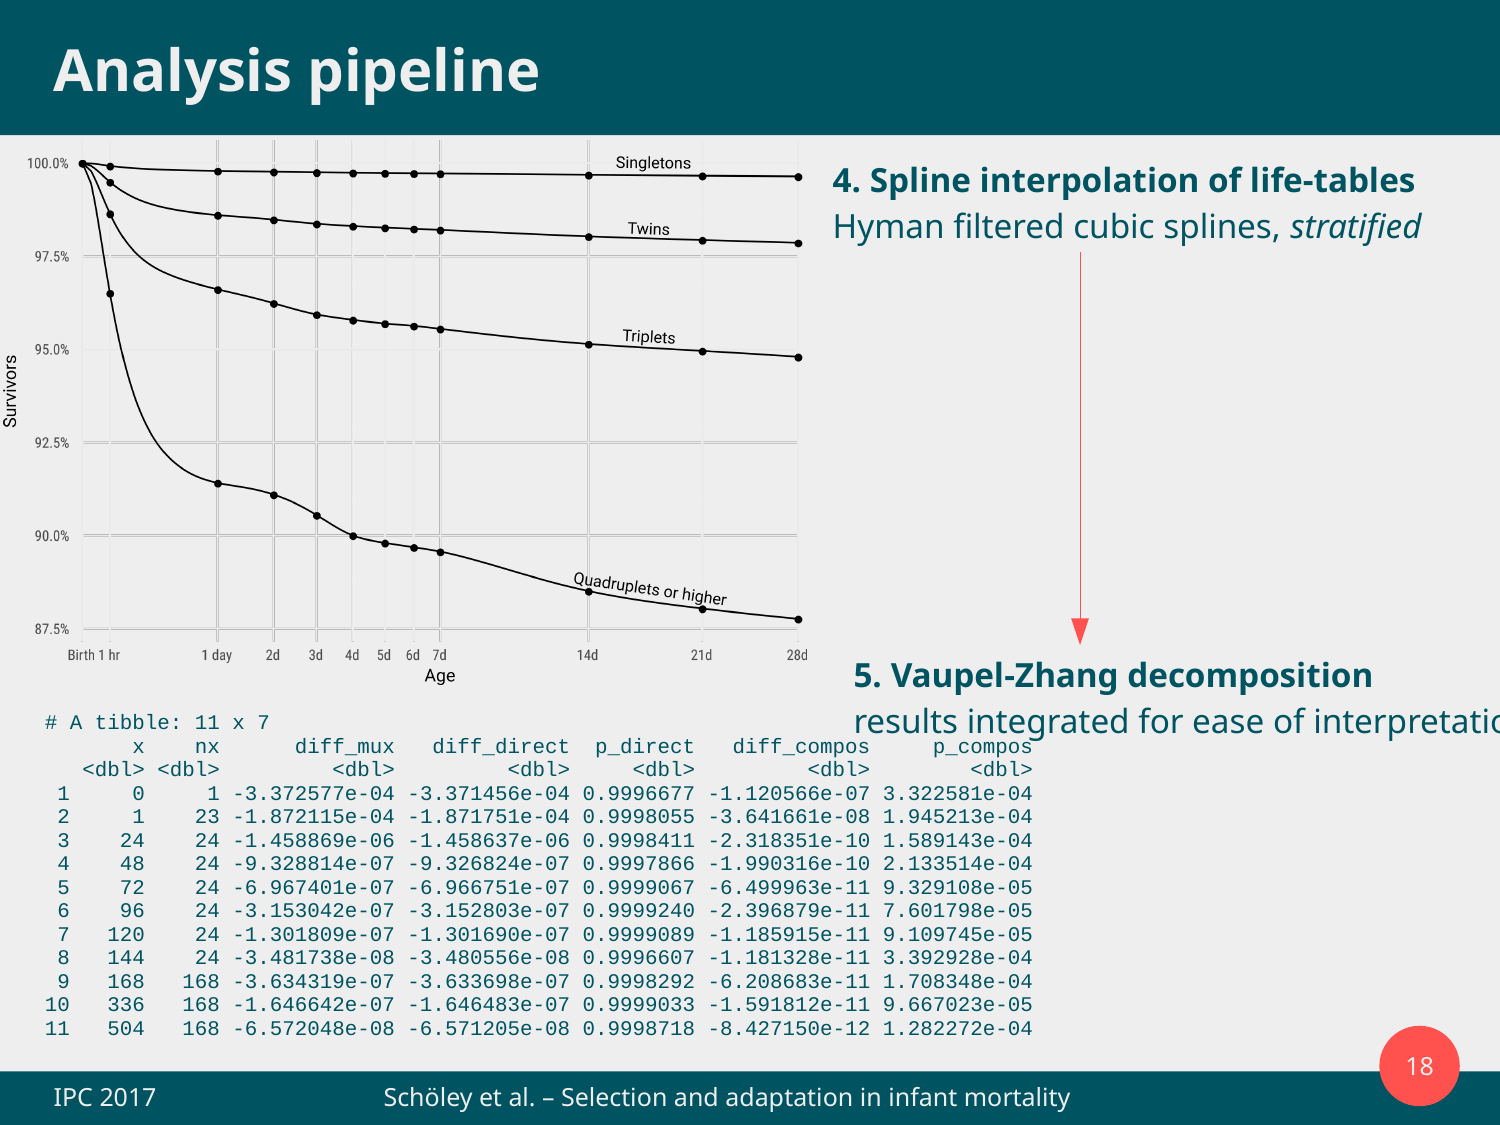

# Analysis pipeline
4. Spline interpolation of life-tables
Hyman filtered cubic splines, stratified
5. Vaupel-Zhang decomposition
results integrated for ease of interpretation
# A tibble: 11 x 7
 x nx diff_mux diff_direct p_direct diff_compos p_compos
 <dbl> <dbl> <dbl> <dbl> <dbl> <dbl> <dbl>
 1 0 1 -3.372577e-04 -3.371456e-04 0.9996677 -1.120566e-07 3.322581e-04
 2 1 23 -1.872115e-04 -1.871751e-04 0.9998055 -3.641661e-08 1.945213e-04
 3 24 24 -1.458869e-06 -1.458637e-06 0.9998411 -2.318351e-10 1.589143e-04
 4 48 24 -9.328814e-07 -9.326824e-07 0.9997866 -1.990316e-10 2.133514e-04
 5 72 24 -6.967401e-07 -6.966751e-07 0.9999067 -6.499963e-11 9.329108e-05
 6 96 24 -3.153042e-07 -3.152803e-07 0.9999240 -2.396879e-11 7.601798e-05
 7 120 24 -1.301809e-07 -1.301690e-07 0.9999089 -1.185915e-11 9.109745e-05
 8 144 24 -3.481738e-08 -3.480556e-08 0.9996607 -1.181328e-11 3.392928e-04
 9 168 168 -3.634319e-07 -3.633698e-07 0.9998292 -6.208683e-11 1.708348e-04
10 336 168 -1.646642e-07 -1.646483e-07 0.9999033 -1.591812e-11 9.667023e-05
11 504 168 -6.572048e-08 -6.571205e-08 0.9998718 -8.427150e-12 1.282272e-04
18
IPC 2017
Schöley et al. – Selection and adaptation in infant mortality